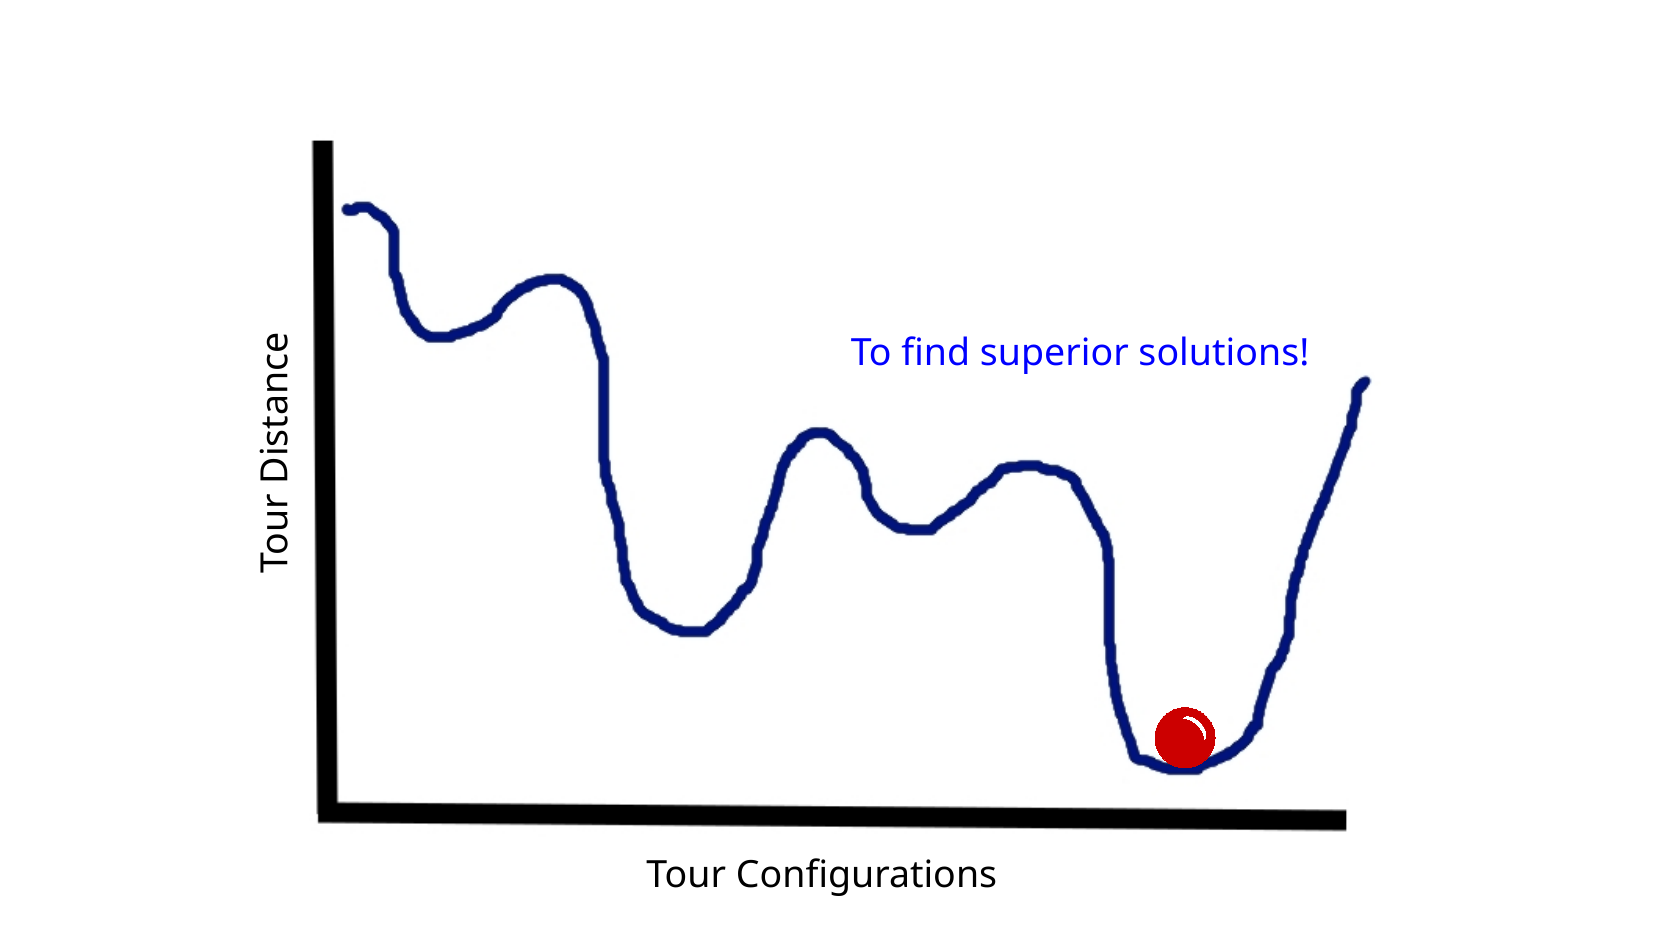

To find superior solutions!
Tour Distance
Tour Configurations